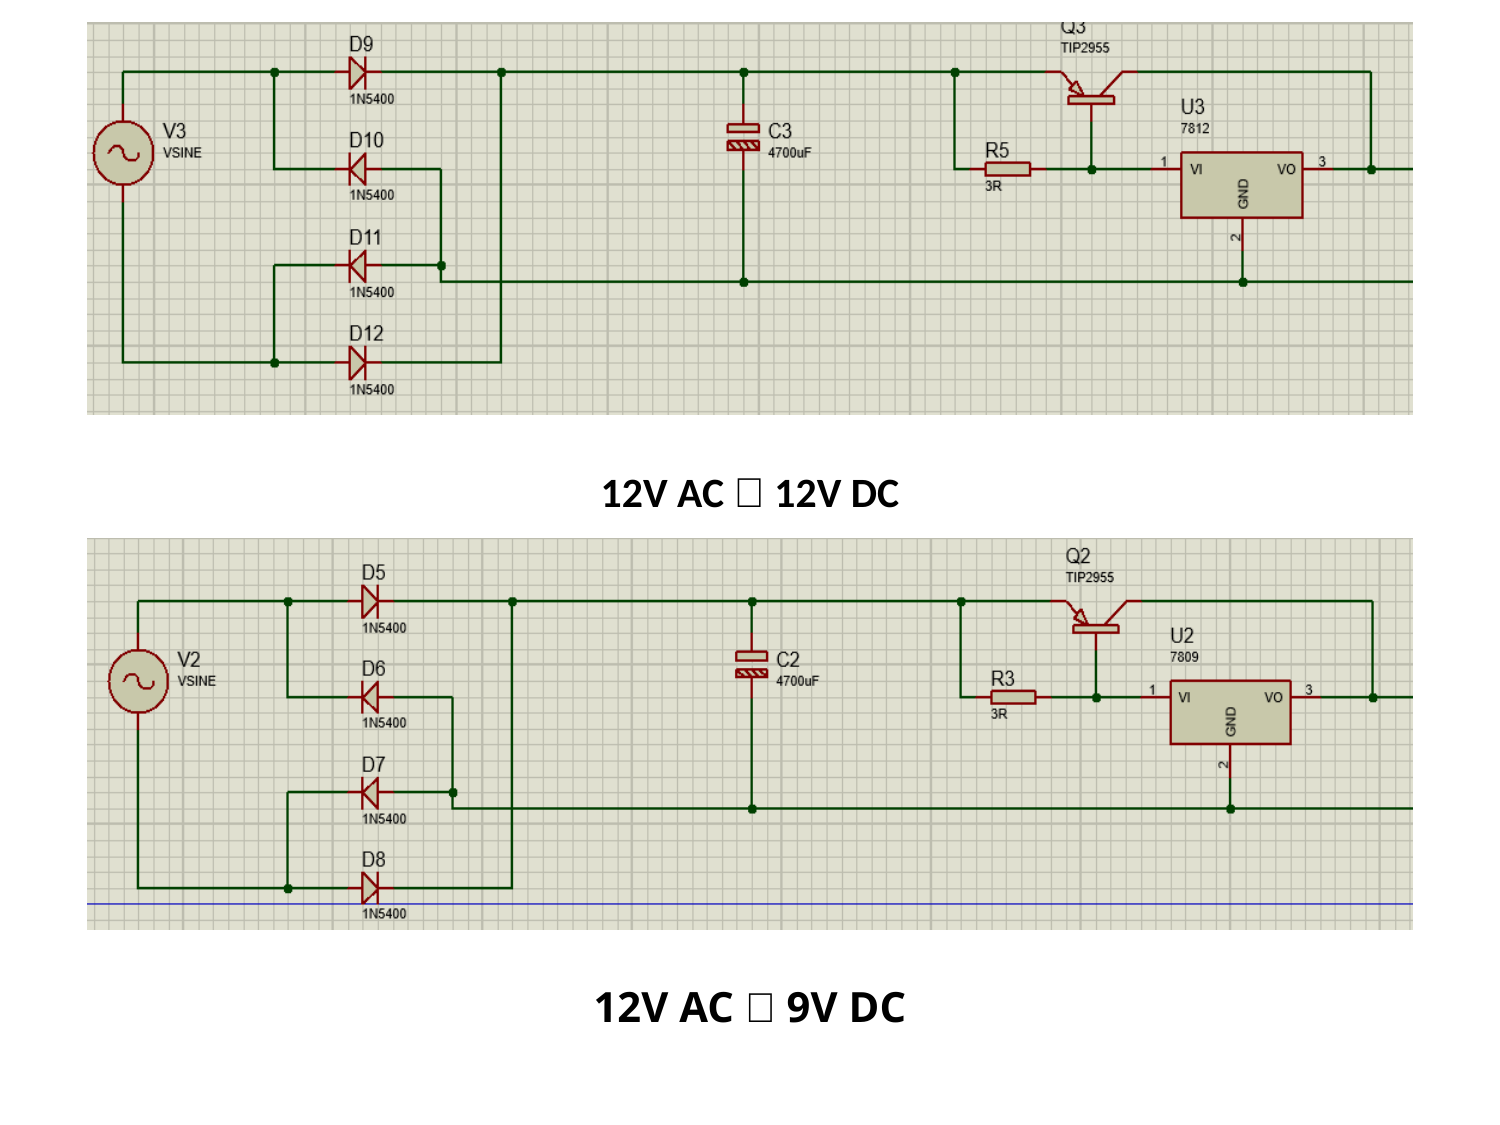

# 12V AC  12V DC
12V AC  9V DC